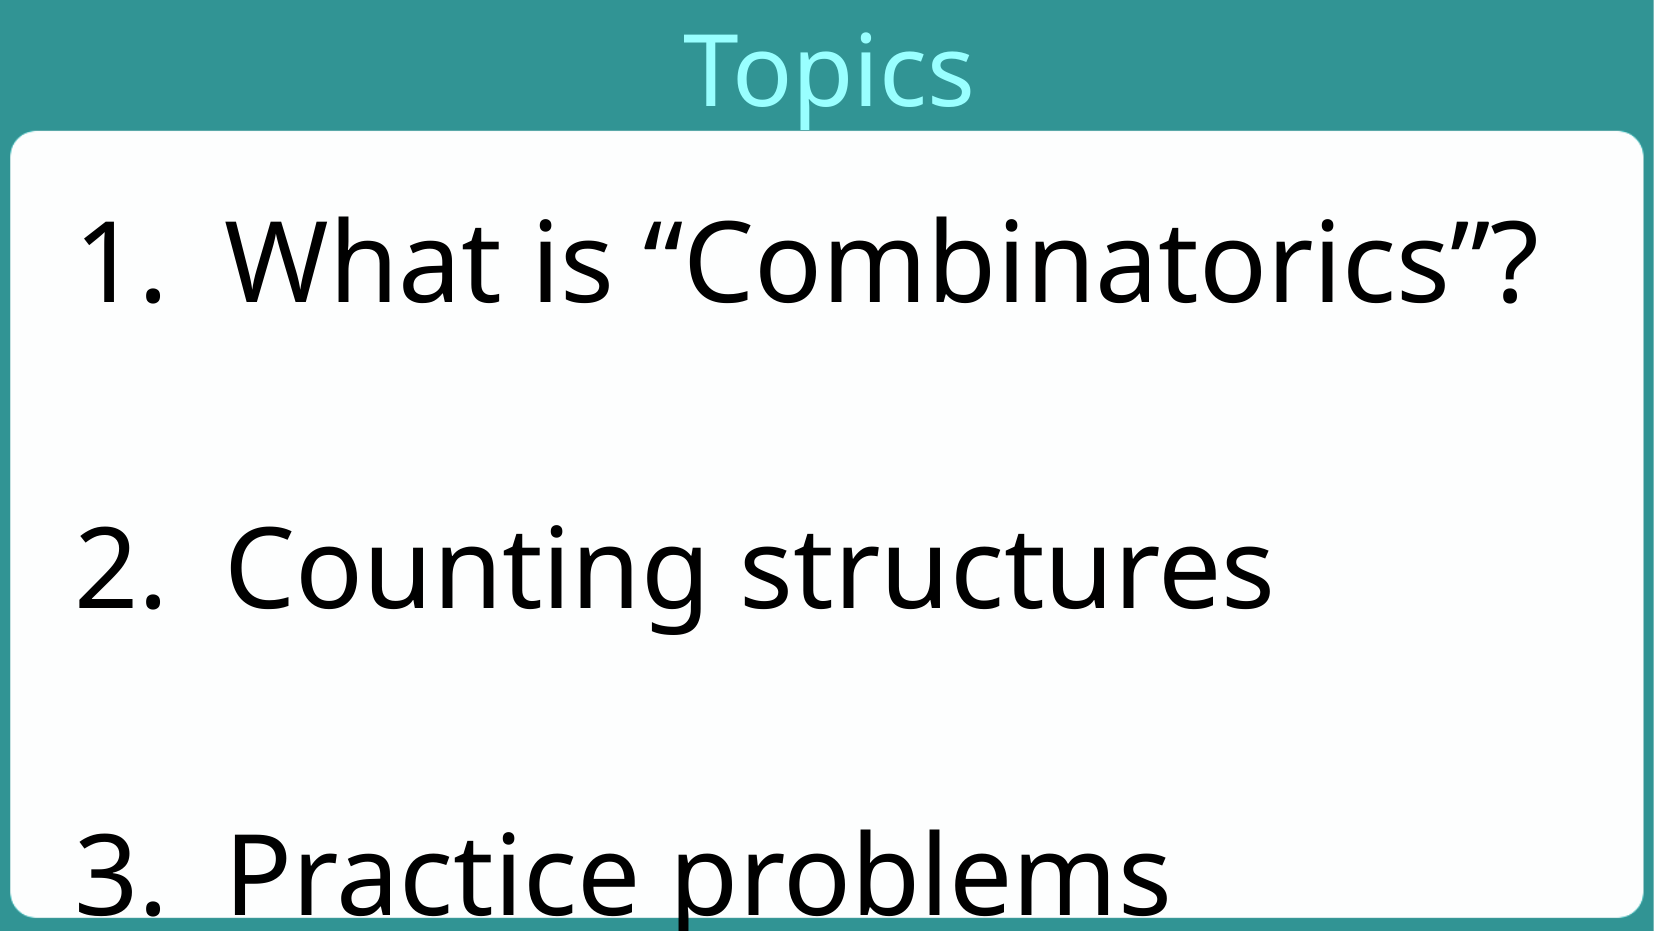

# Topics
1.	What is “Combinatorics”?
2.	Counting structures
3.	Practice problems